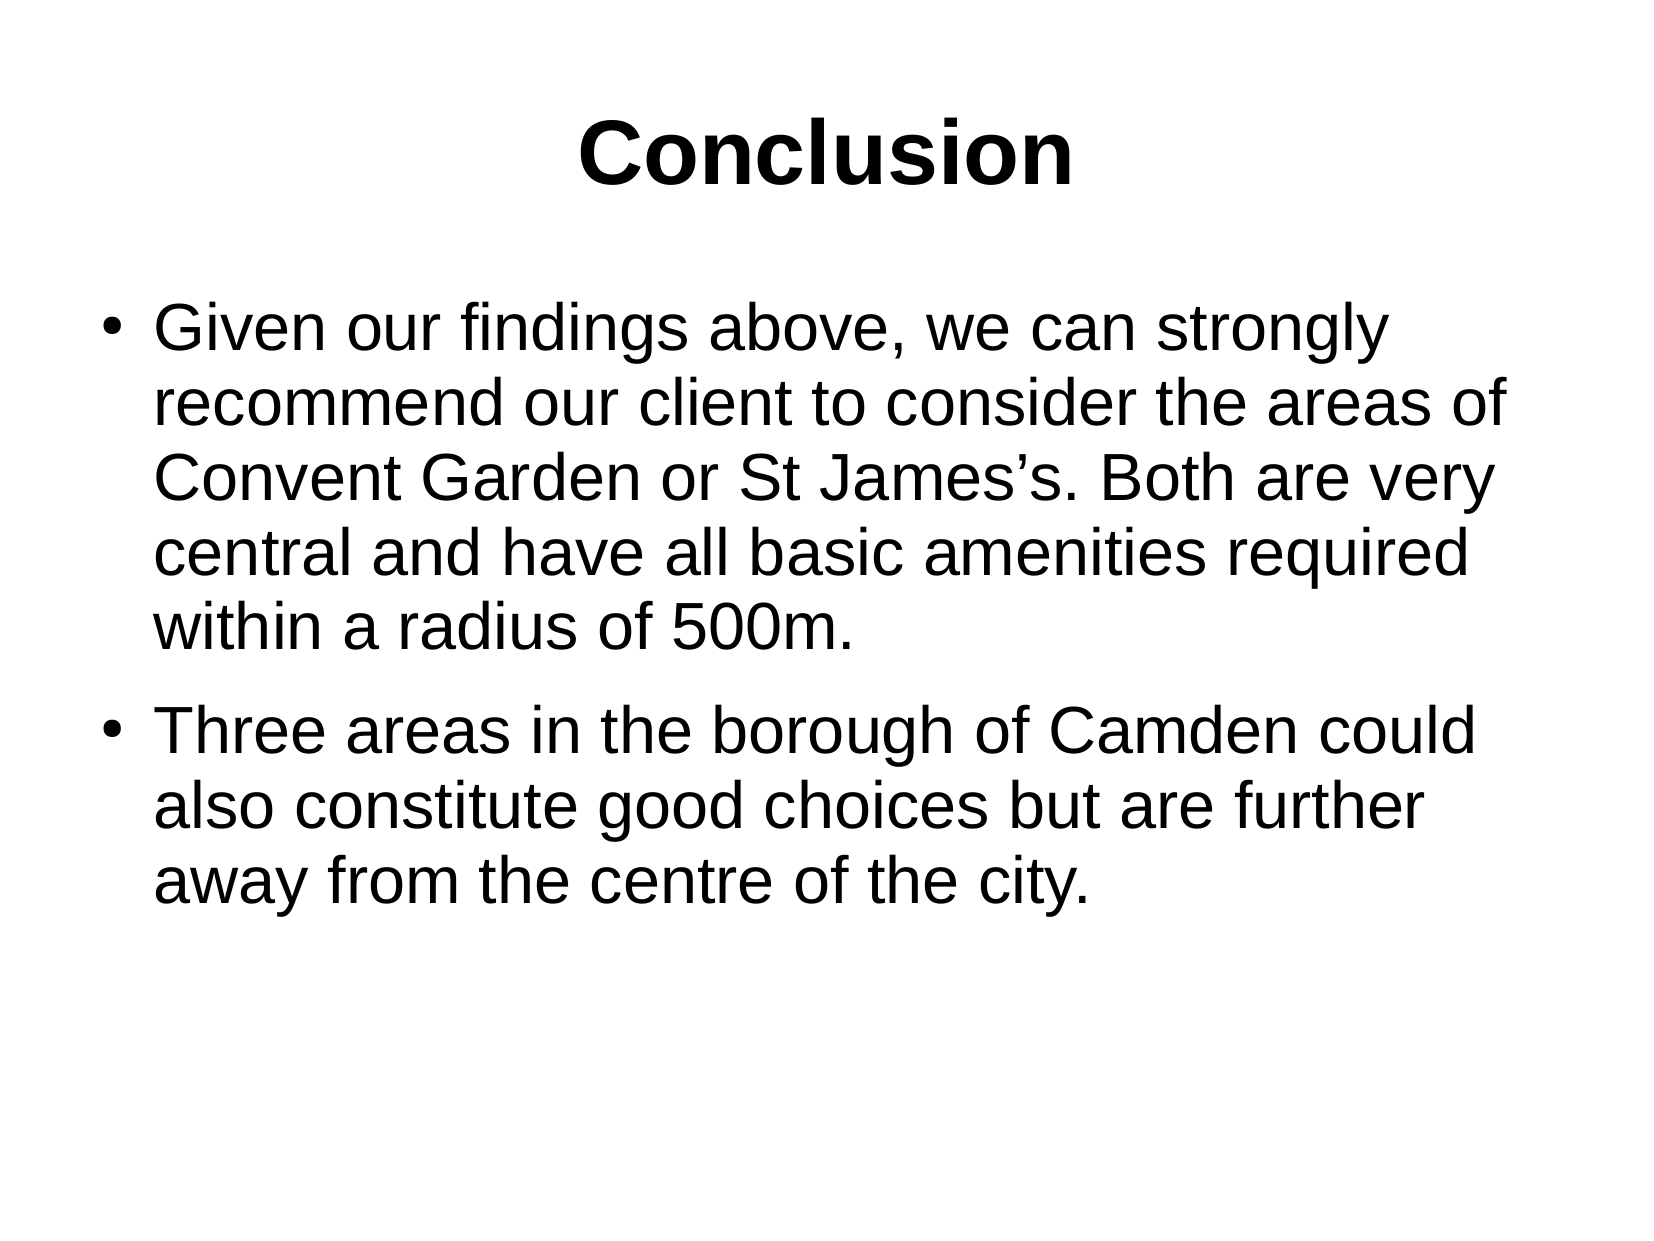

# Conclusion
Given our findings above, we can strongly recommend our client to consider the areas of Convent Garden or St James’s. Both are very central and have all basic amenities required within a radius of 500m.
Three areas in the borough of Camden could also constitute good choices but are further away from the centre of the city.